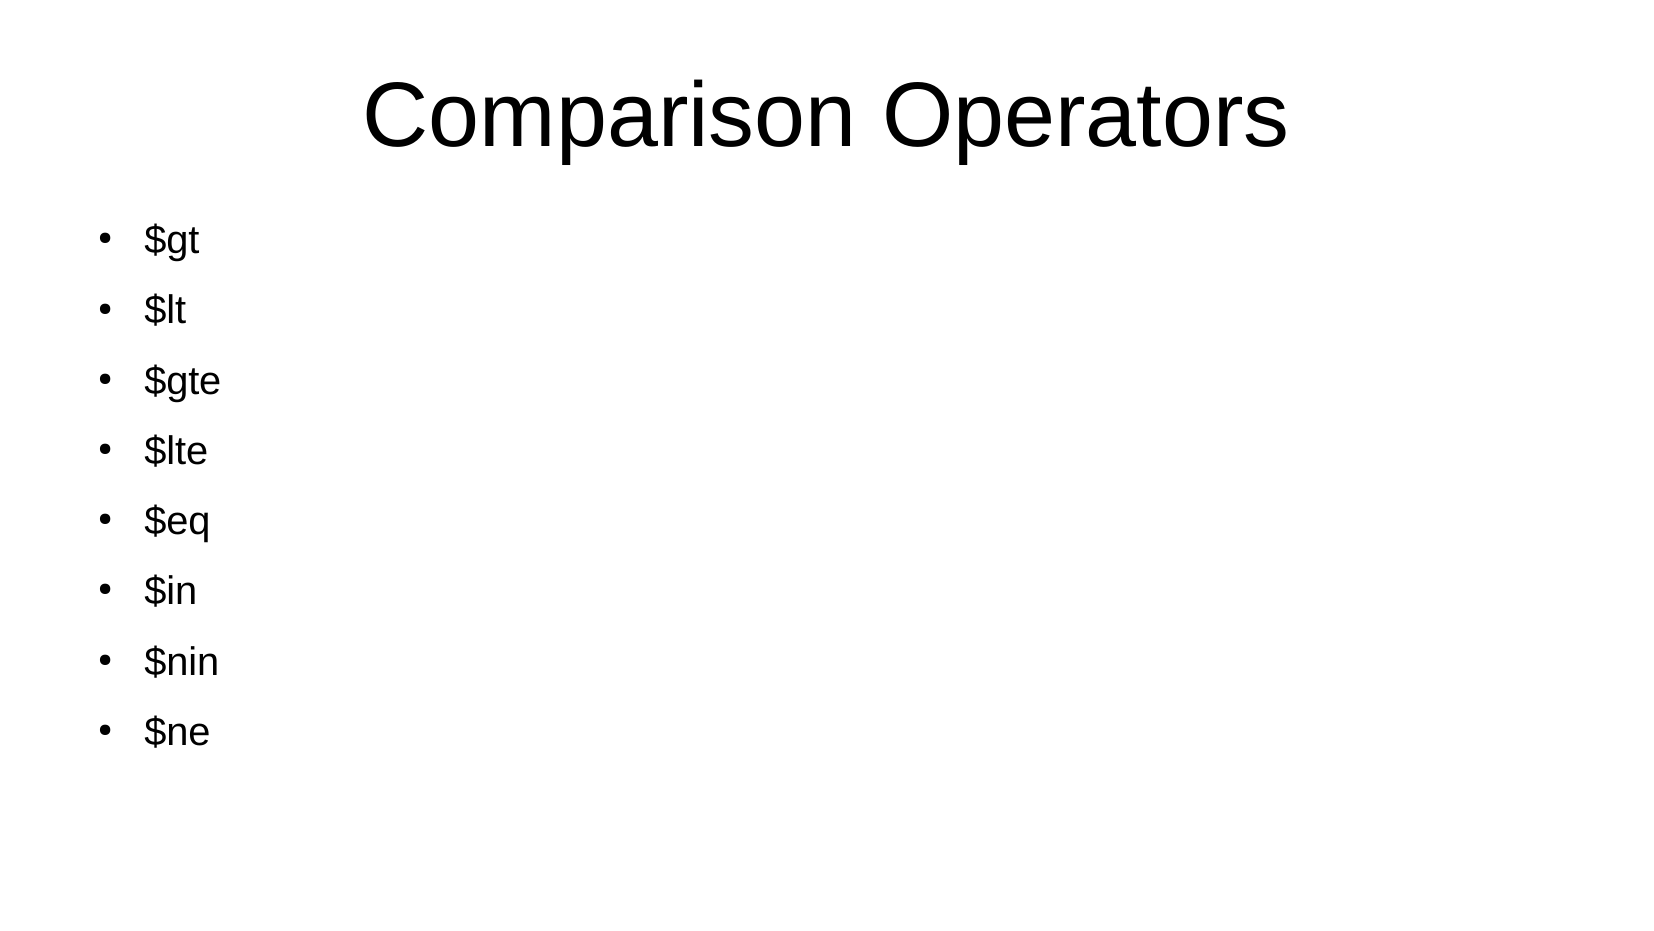

# Comparison Operators
$gt
$lt
$gte
$lte
$eq
$in
$nin
$ne